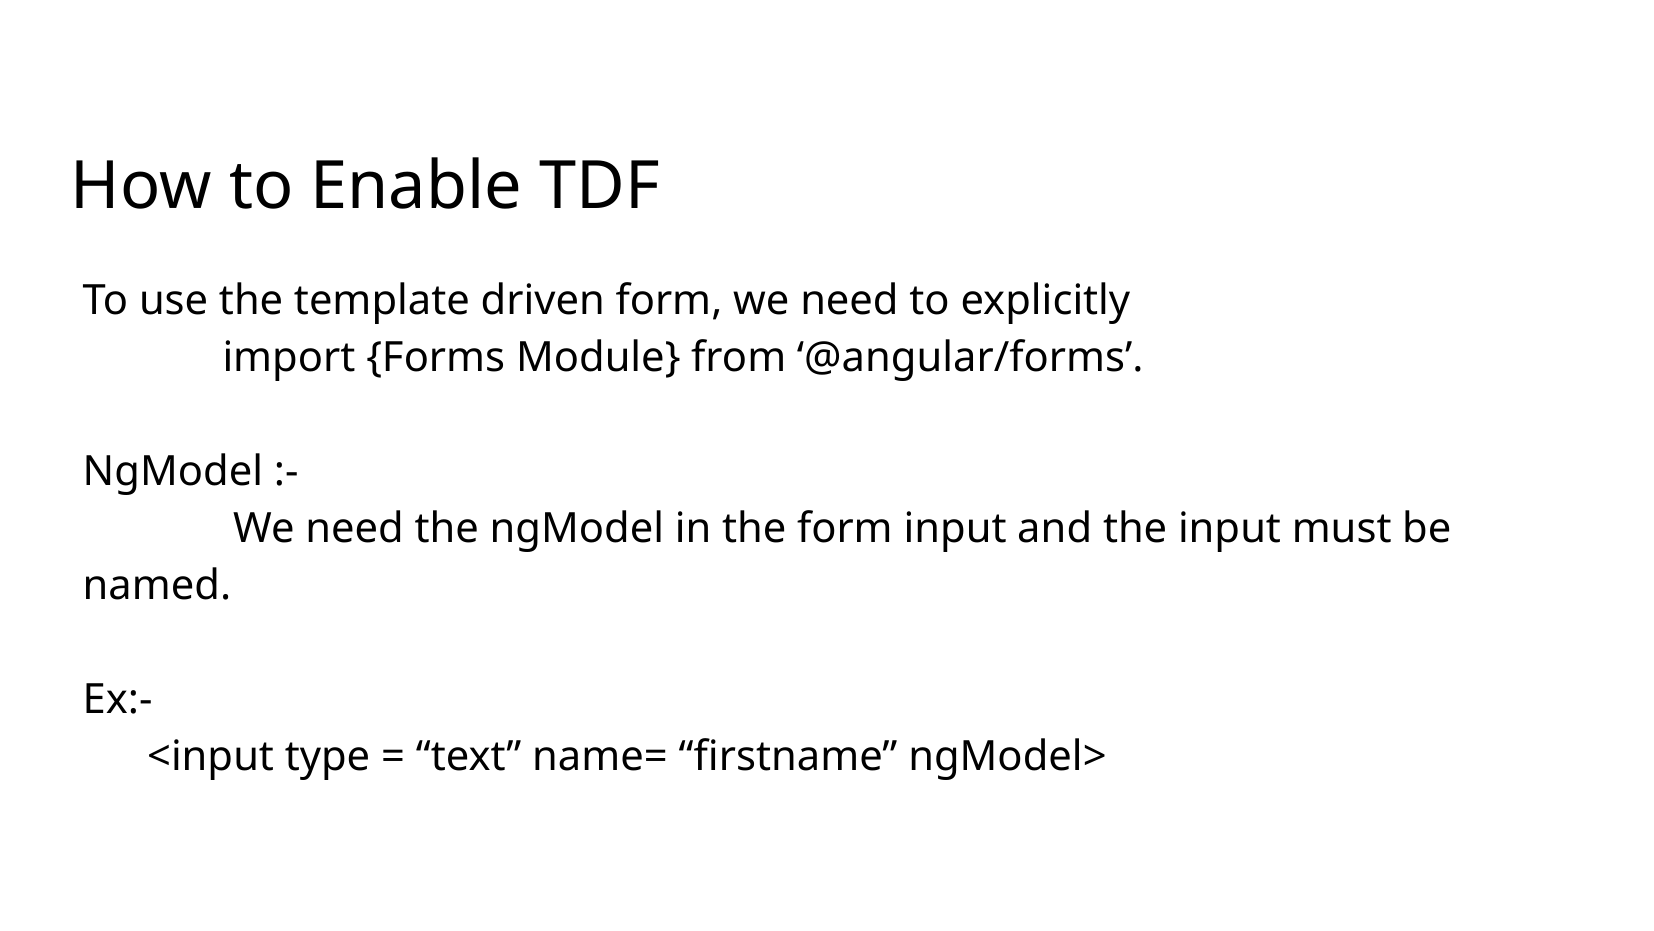

# How to Enable TDF
To use the template driven form, we need to explicitly
 import {Forms Module} from ‘@angular/forms’.
NgModel :-
 We need the ngModel in the form input and the input must be named.
Ex:-
 <input type = “text” name= “firstname” ngModel>